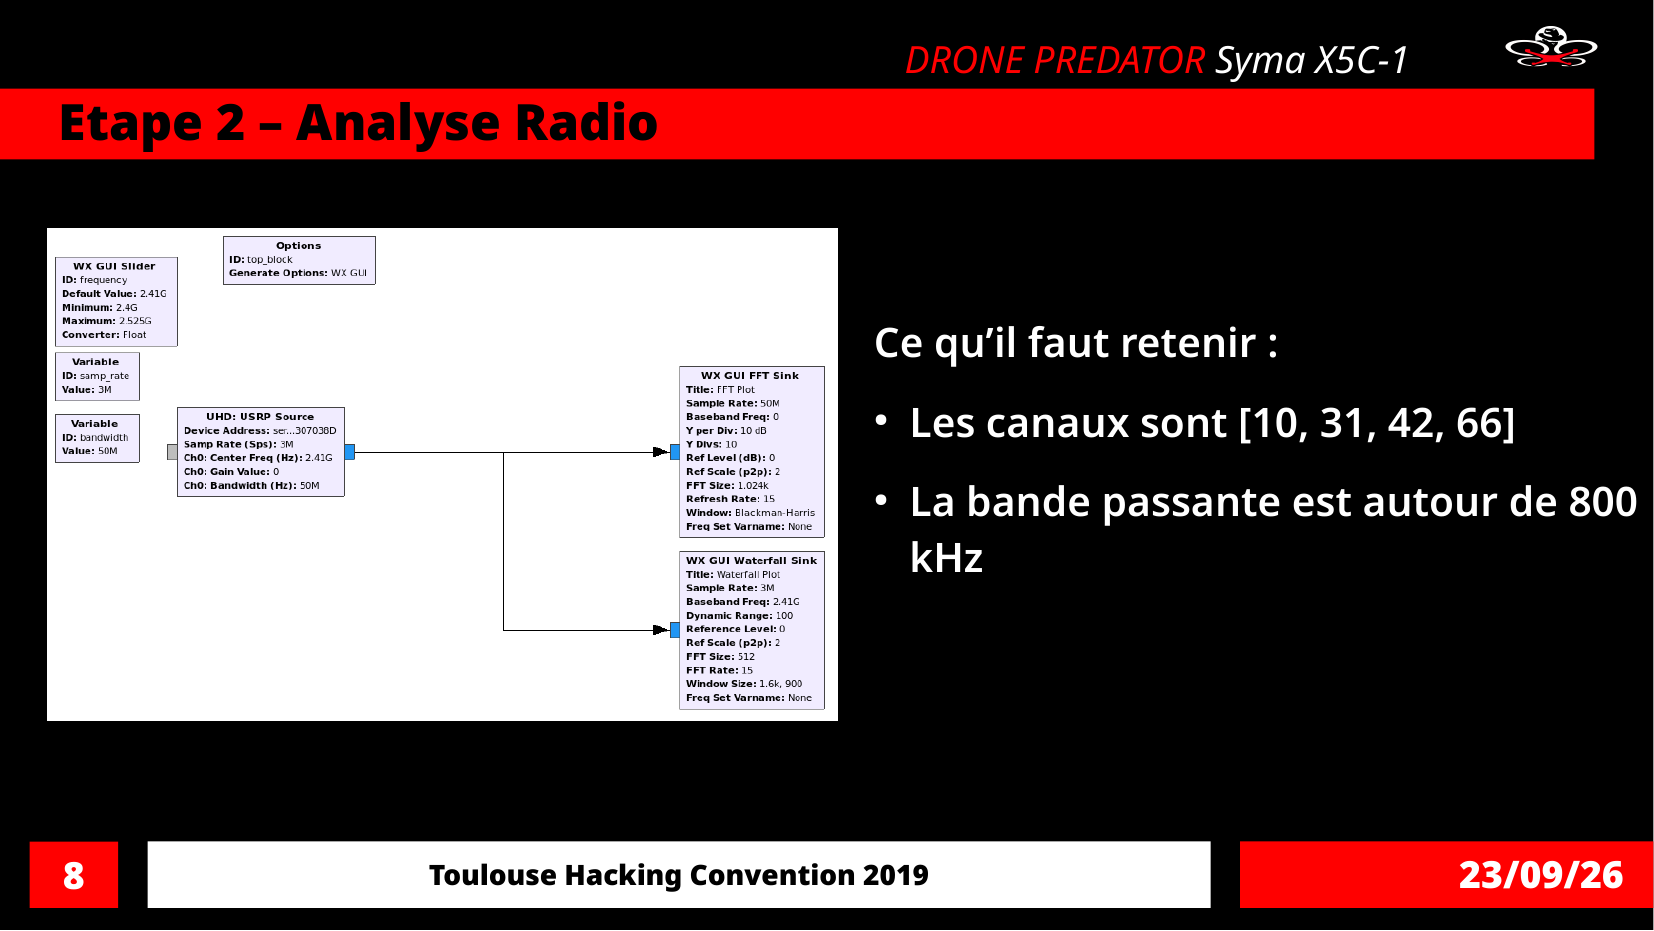

# Etape 2 – Analyse Radio
Ce qu’il faut retenir :
Les canaux sont [10, 31, 42, 66]
La bande passante est autour de 800 kHz
8